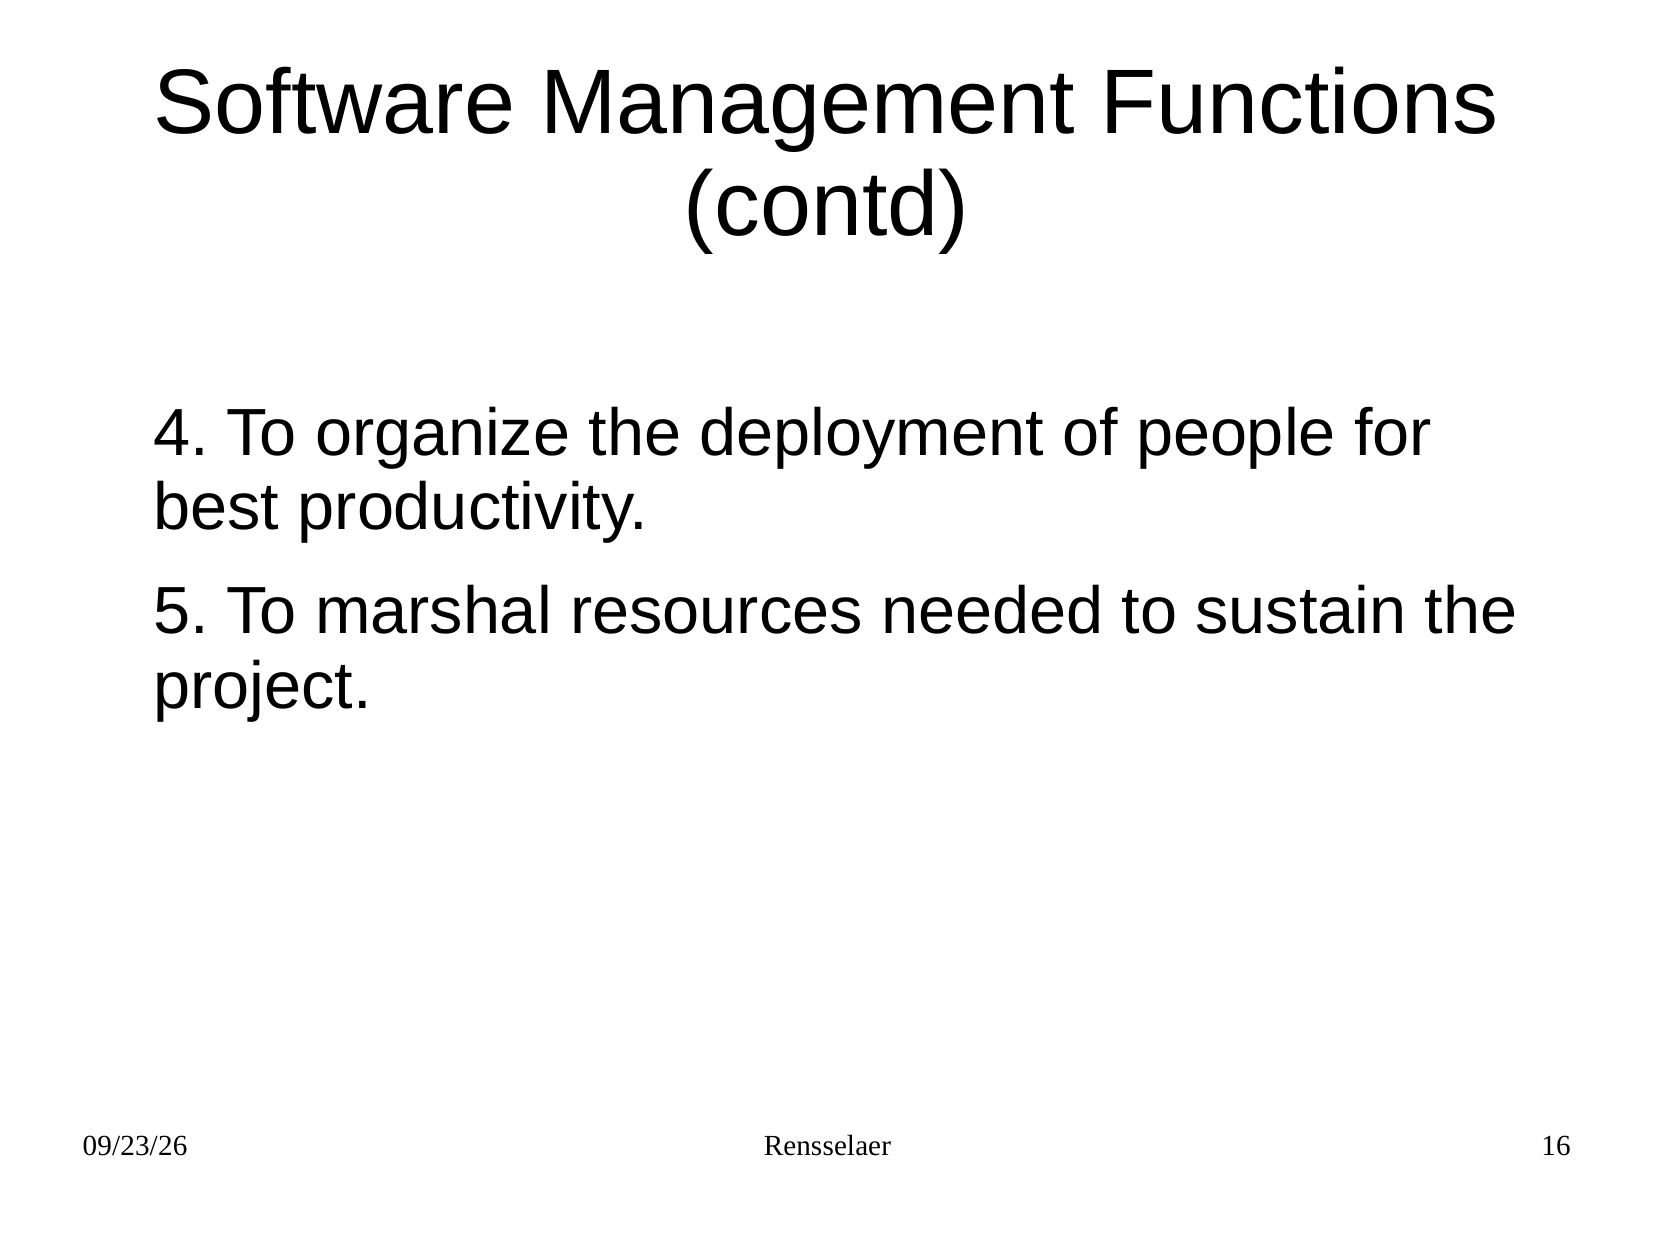

# Software Management Functions (contd)
4. To organize the deployment of people for best productivity.
5. To marshal resources needed to sustain the project.
Rensselaer
16